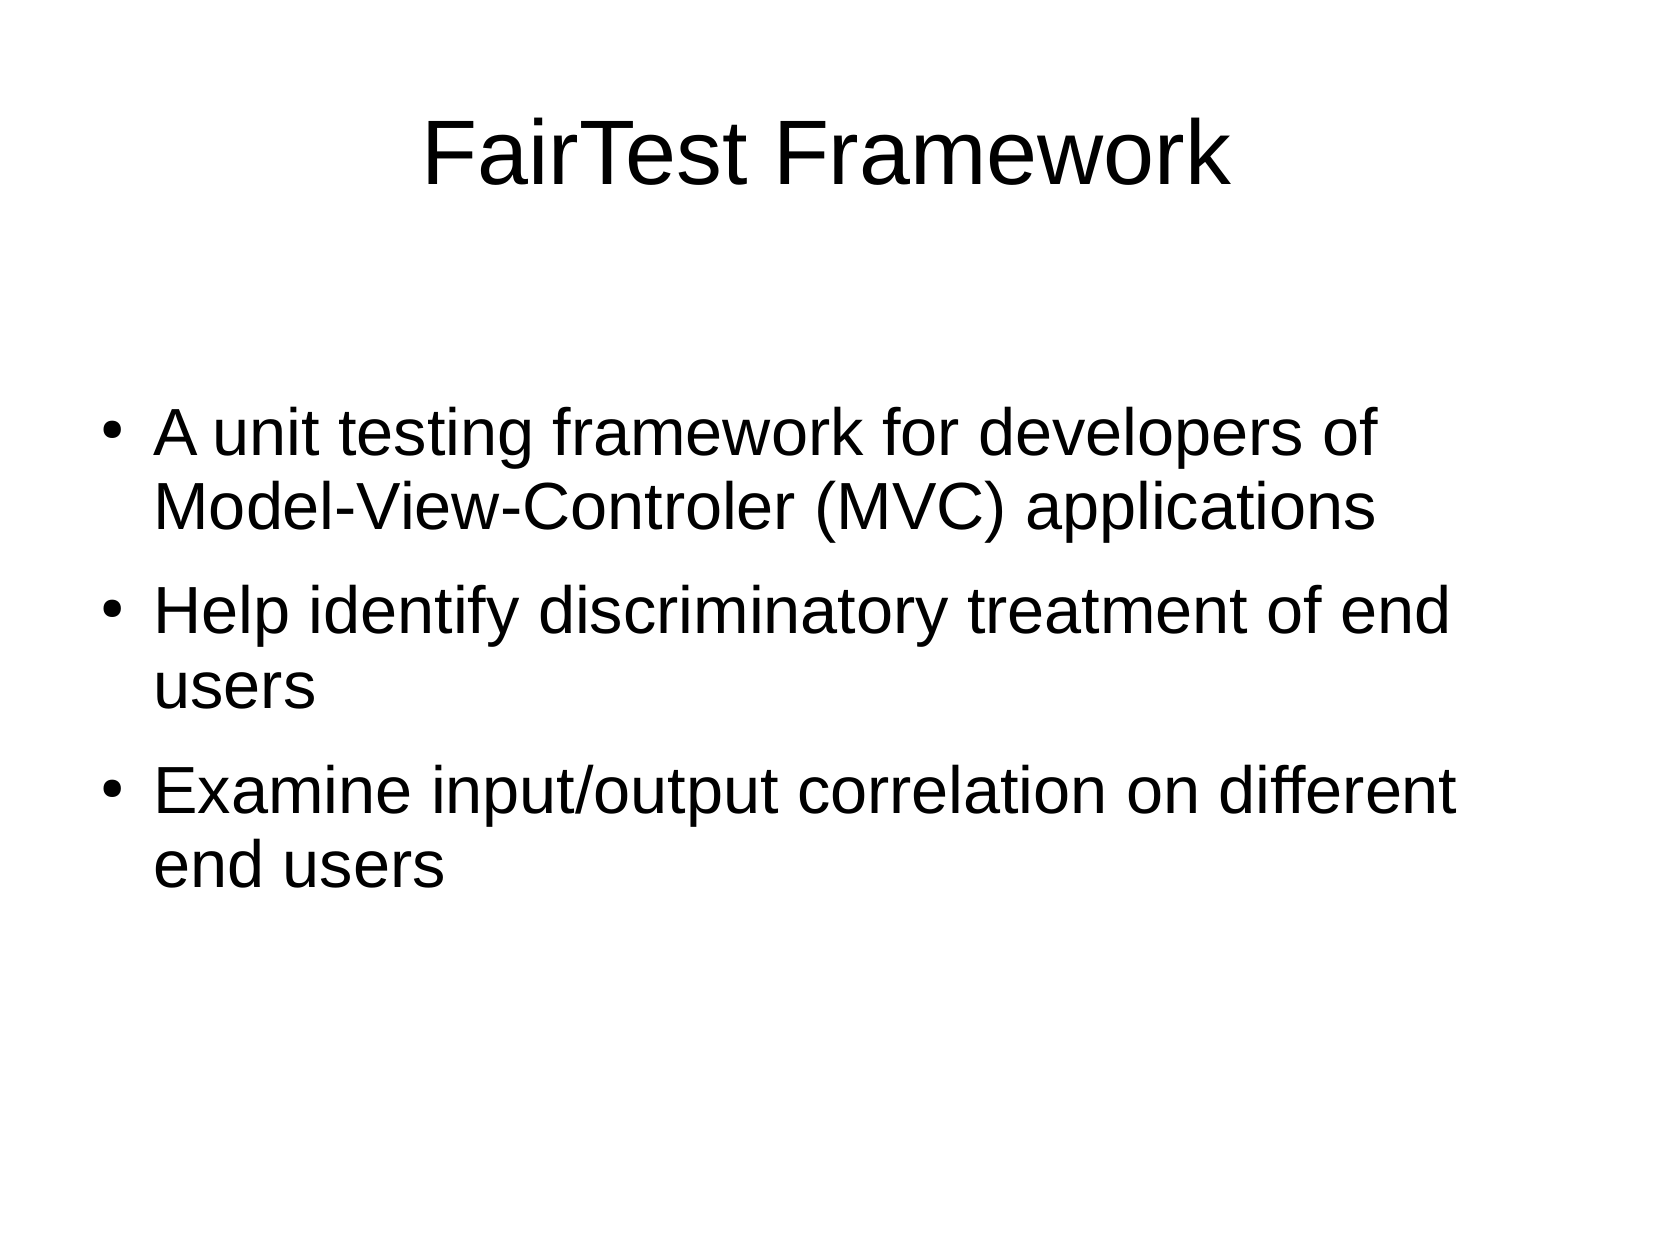

# FairTest Framework
A unit testing framework for developers of Model-View-Controler (MVC) applications
Help identify discriminatory treatment of end users
Examine input/output correlation on different end users